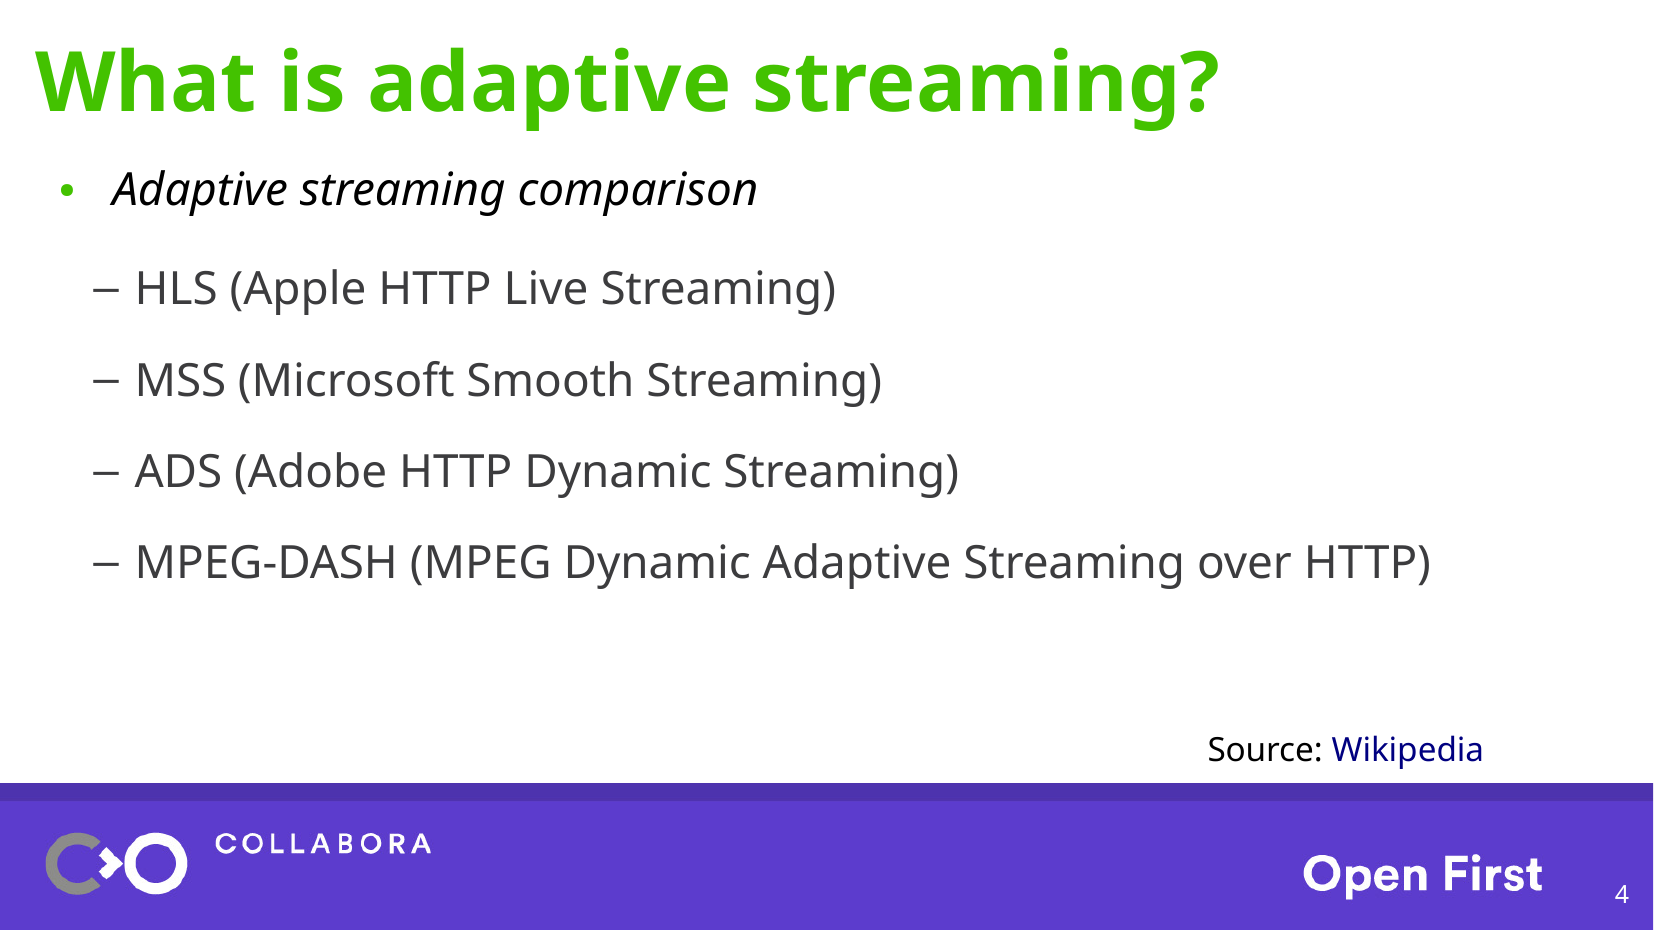

# What is adaptive streaming?
Adaptive streaming comparison
HLS (Apple HTTP Live Streaming)
MSS (Microsoft Smooth Streaming)
ADS (Adobe HTTP Dynamic Streaming)
MPEG-DASH (MPEG Dynamic Adaptive Streaming over HTTP)
4
Source: Wikipedia